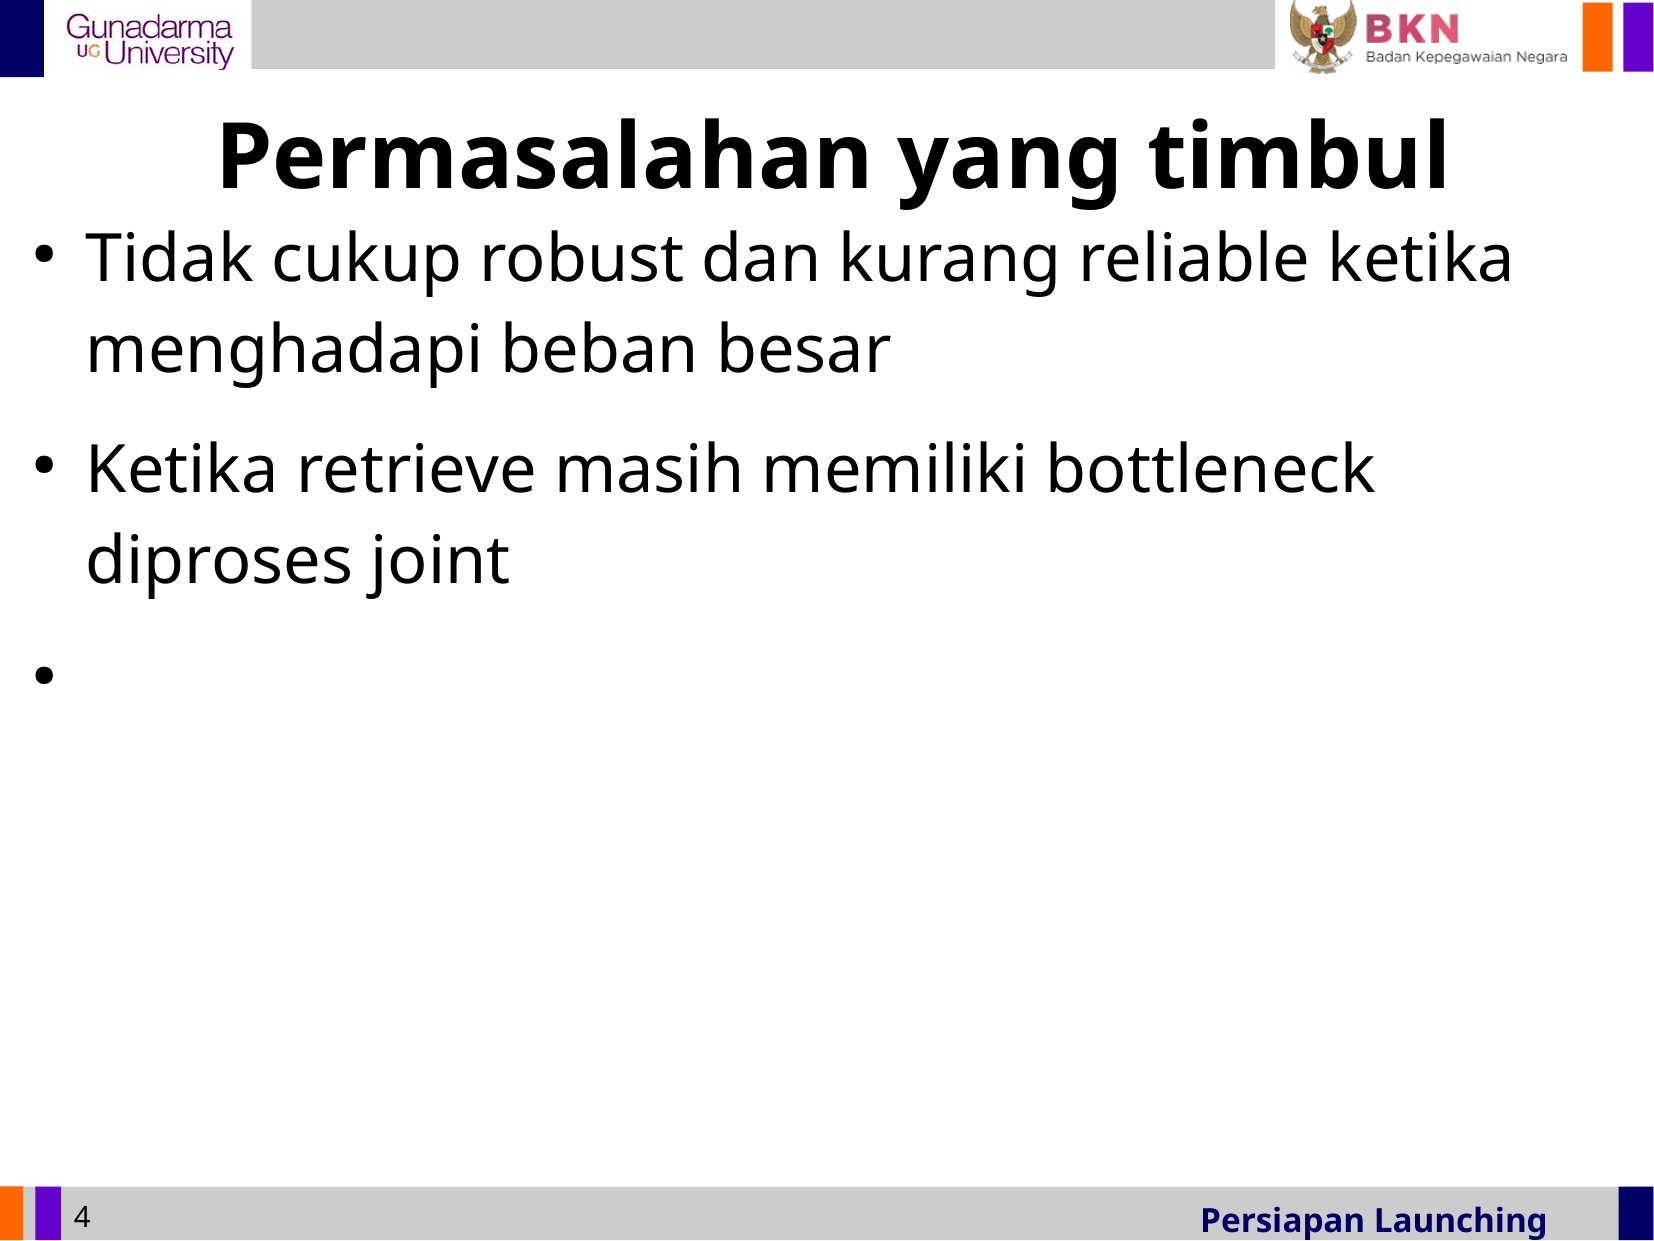

# Permasalahan yang timbul
Tidak cukup robust dan kurang reliable ketika menghadapi beban besar
Ketika retrieve masih memiliki bottleneck diproses joint